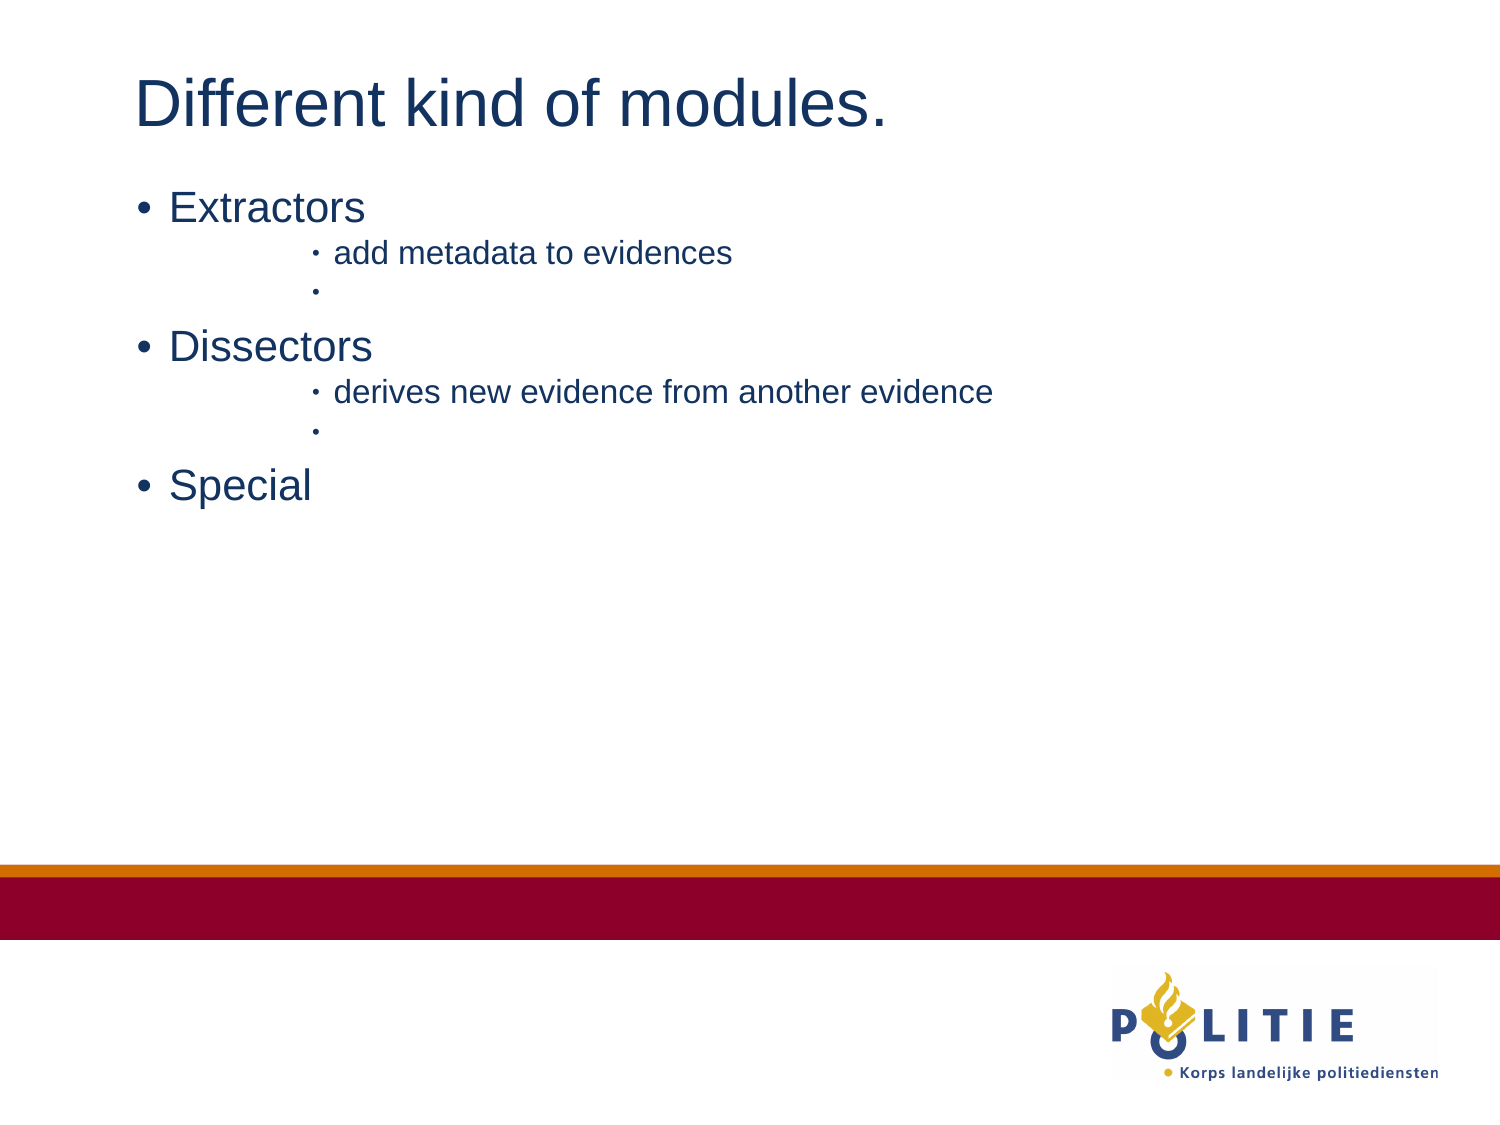

# Different kind of modules.
Extractors
add metadata to evidences
Dissectors
derives new evidence from another evidence
Special